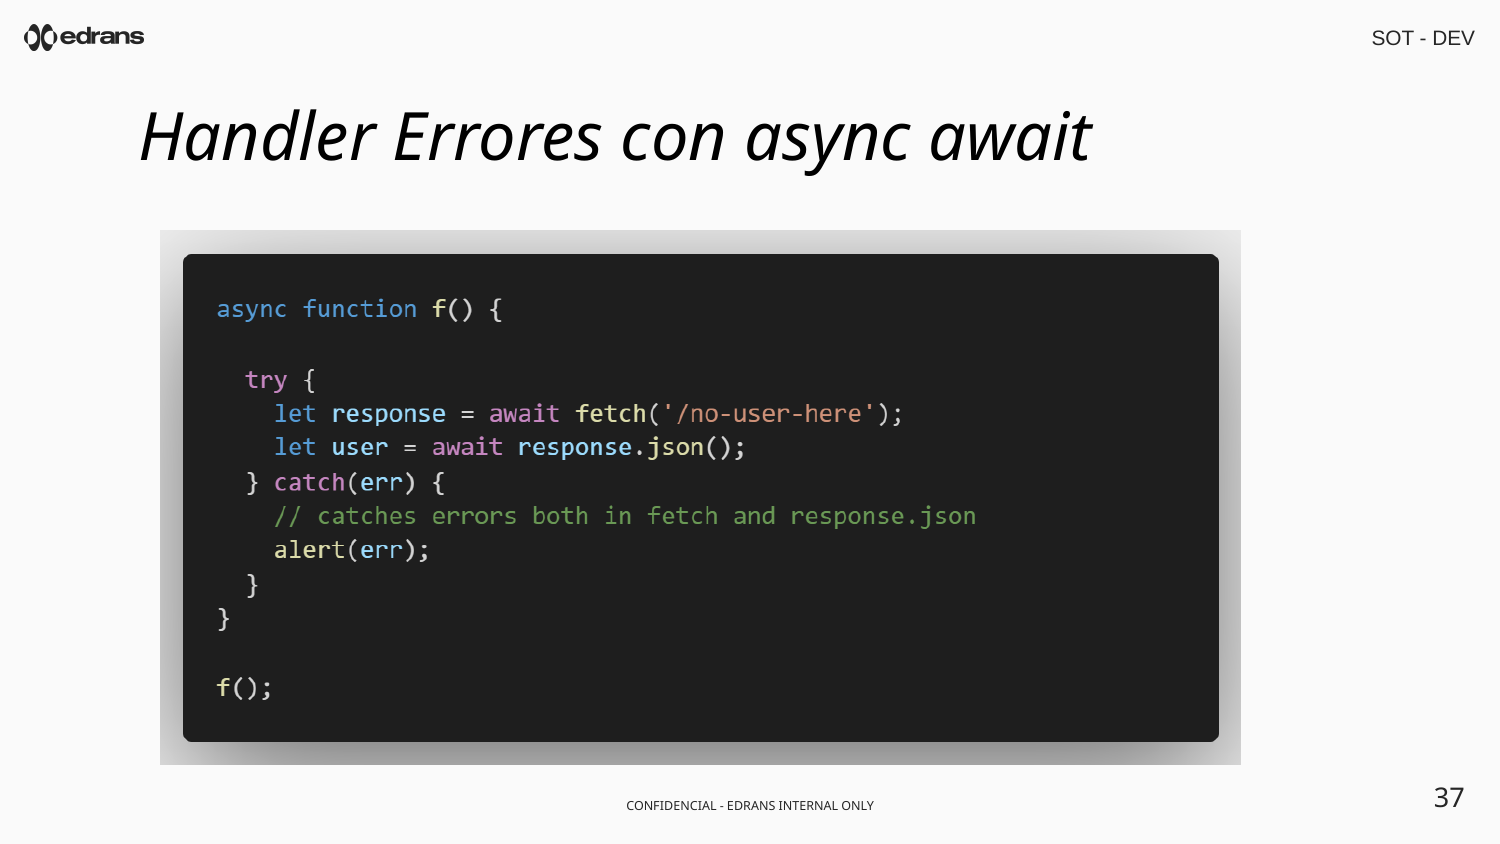

SOT - DEV
Handler Errores con async await
CONFIDENCIAL - EDRANS INTERNAL ONLY